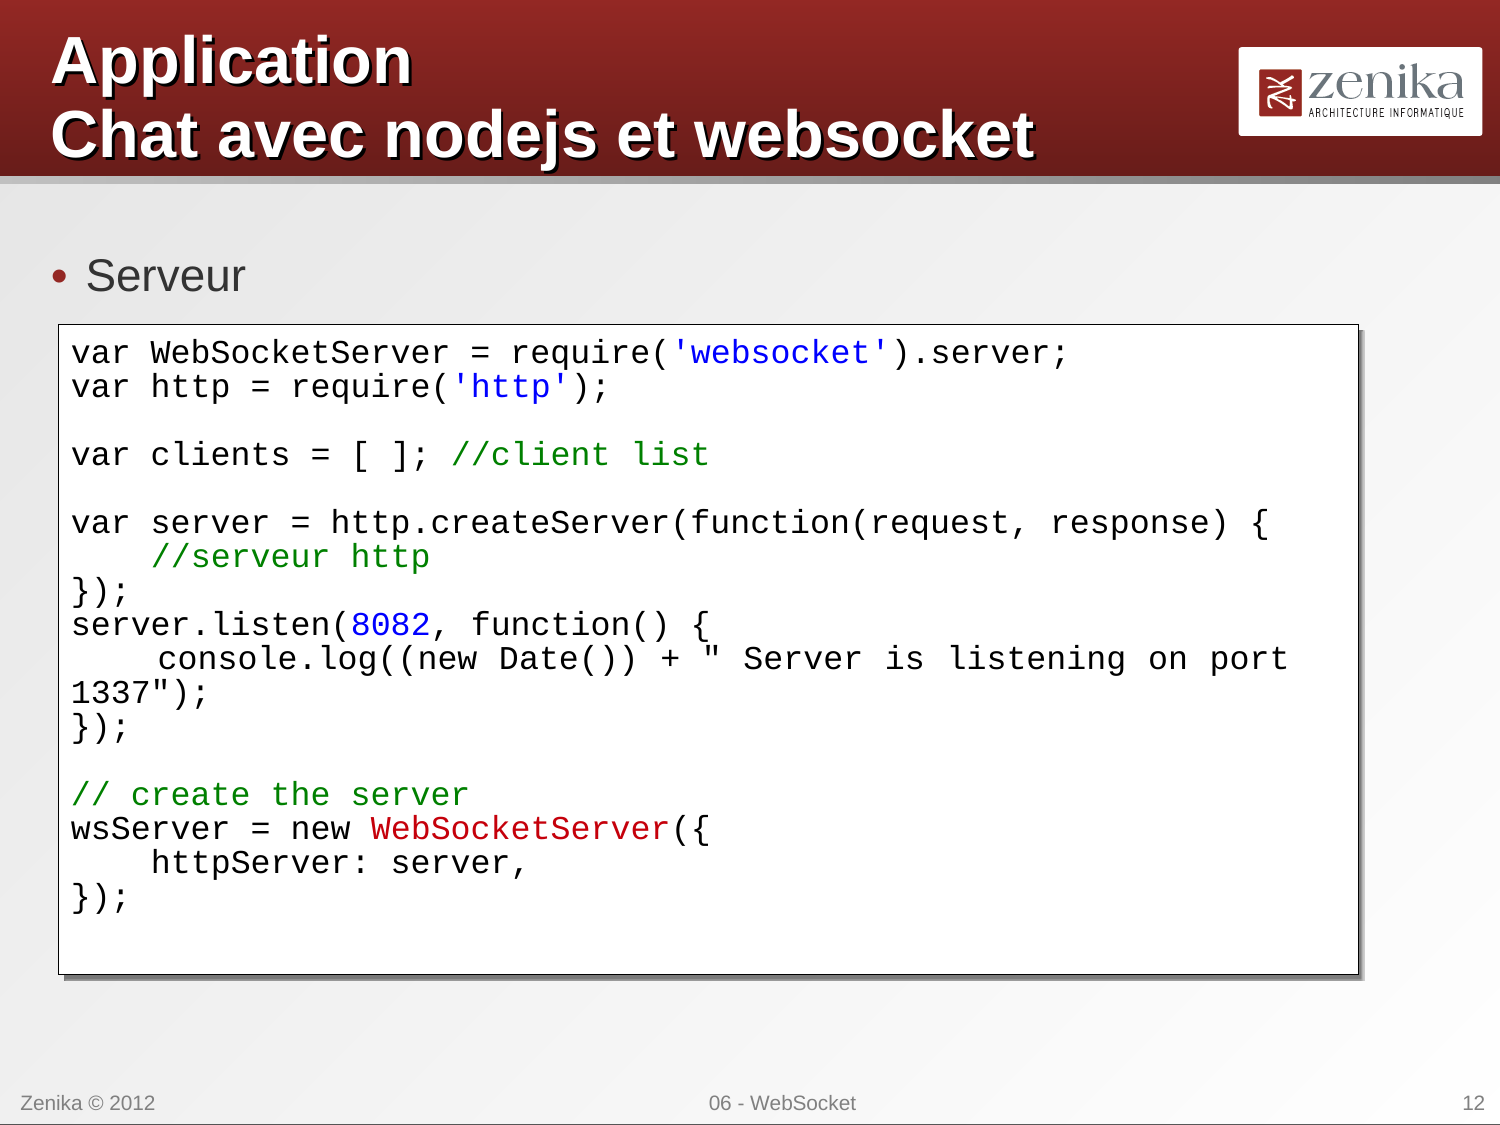

# Application Chat avec nodejs et websocket
Serveur
var WebSocketServer = require('websocket').server;
var http = require('http');
var clients = [ ]; //client list
var server = http.createServer(function(request, response) {
 //serveur http
});
server.listen(8082, function() {
 console.log((new Date()) + " Server is listening on port 1337");
});
// create the server
wsServer = new WebSocketServer({
 httpServer: server,
});